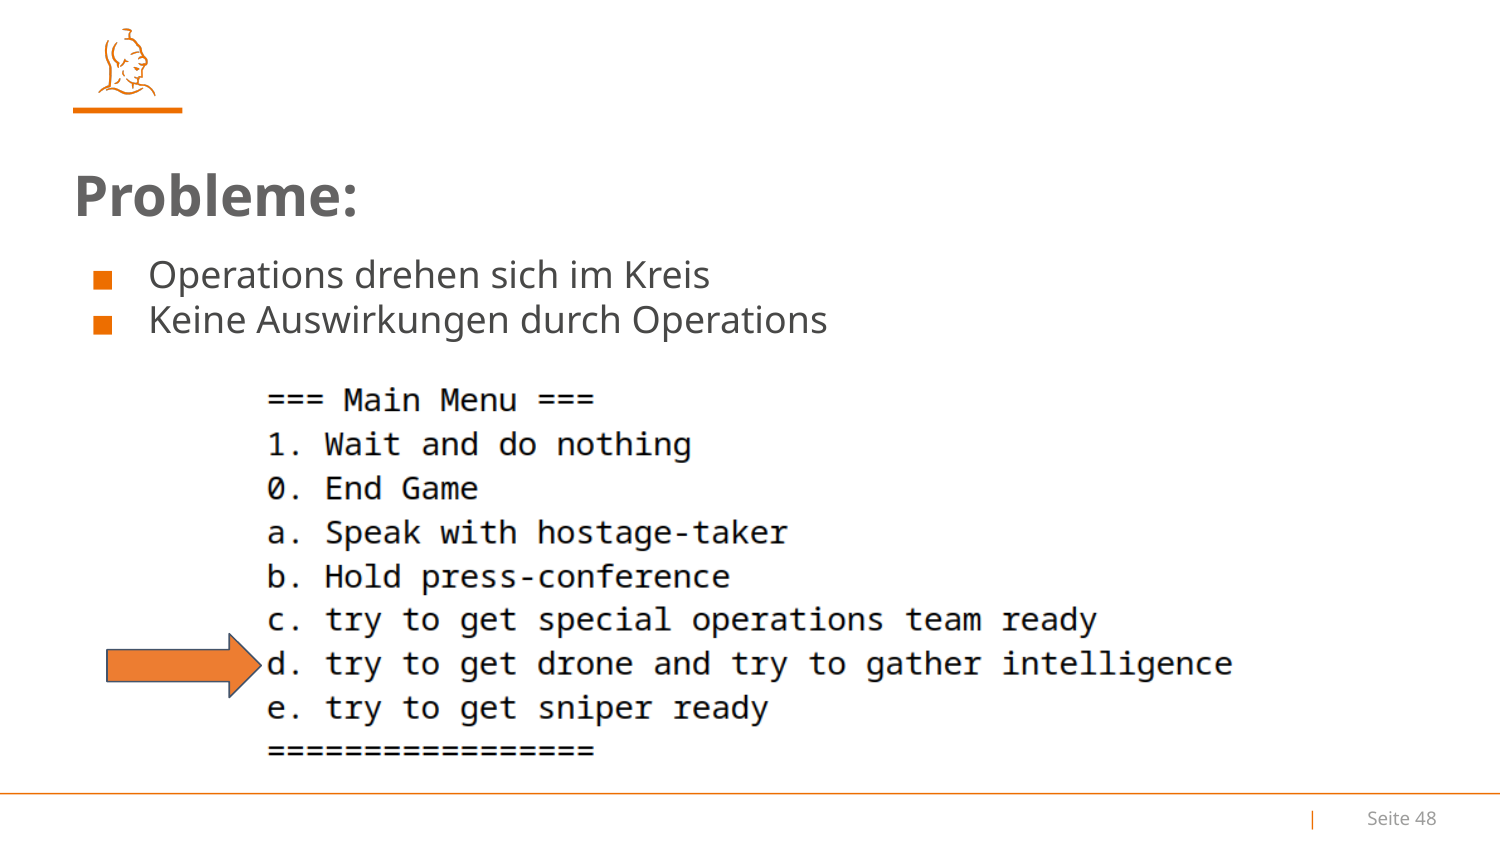

# Probleme:
Operations drehen sich im Kreis
Keine Auswirkungen durch Operations